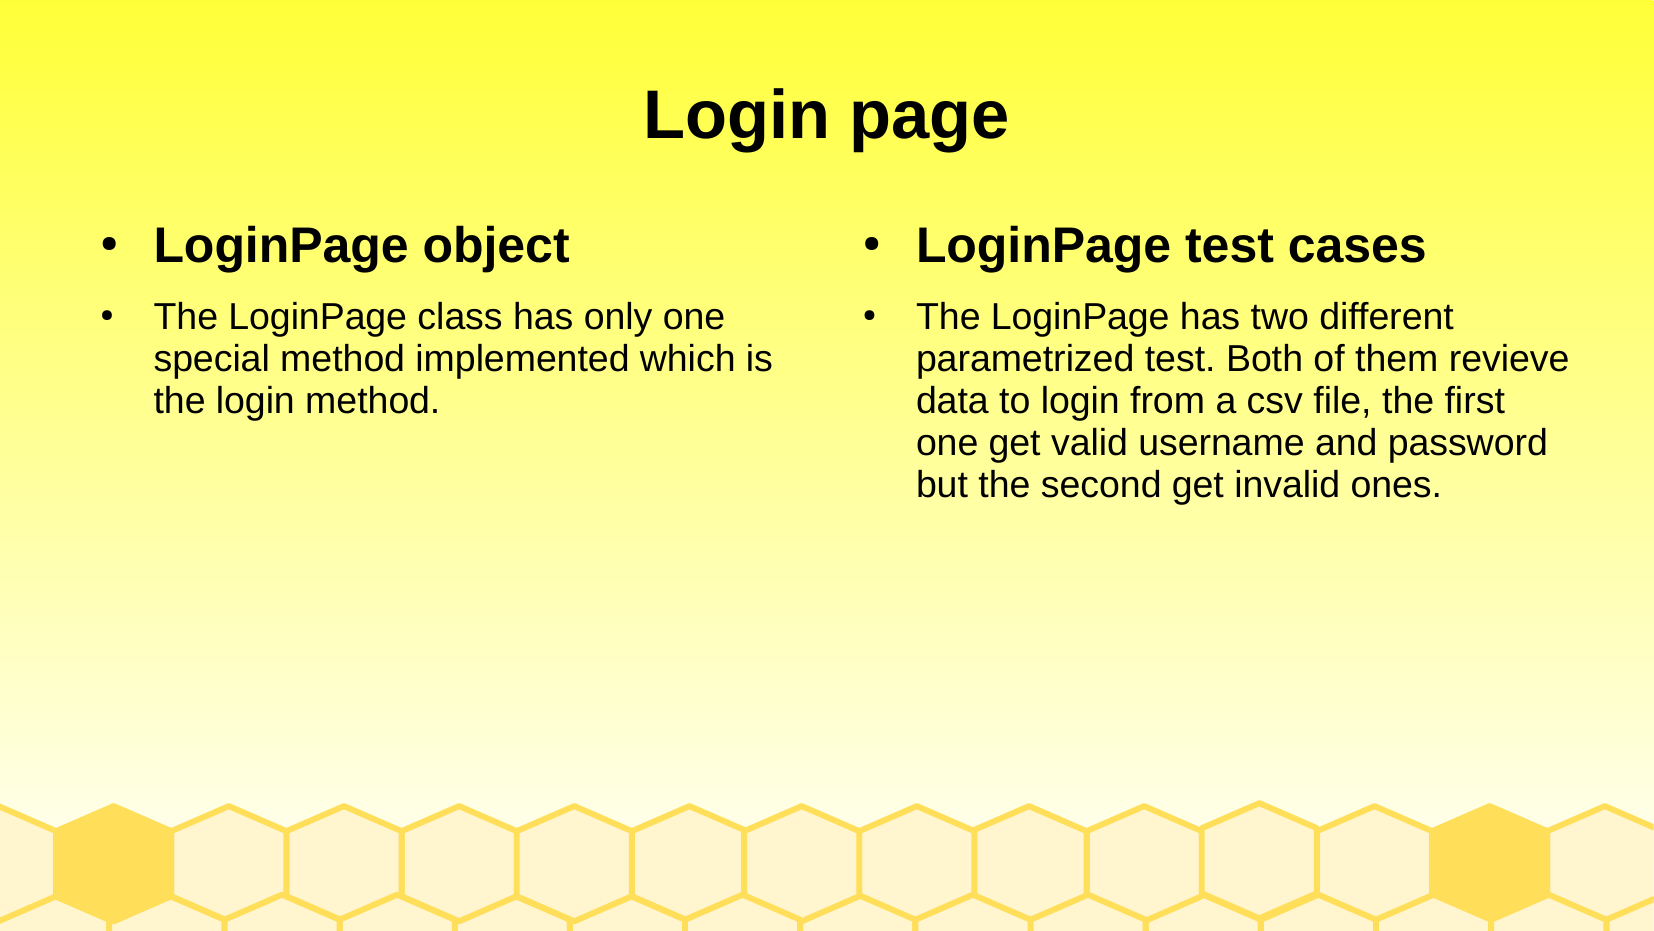

# Login page
LoginPage object
The LoginPage class has only one special method implemented which is the login method.
LoginPage test cases
The LoginPage has two different parametrized test. Both of them revieve data to login from a csv file, the first one get valid username and password but the second get invalid ones.